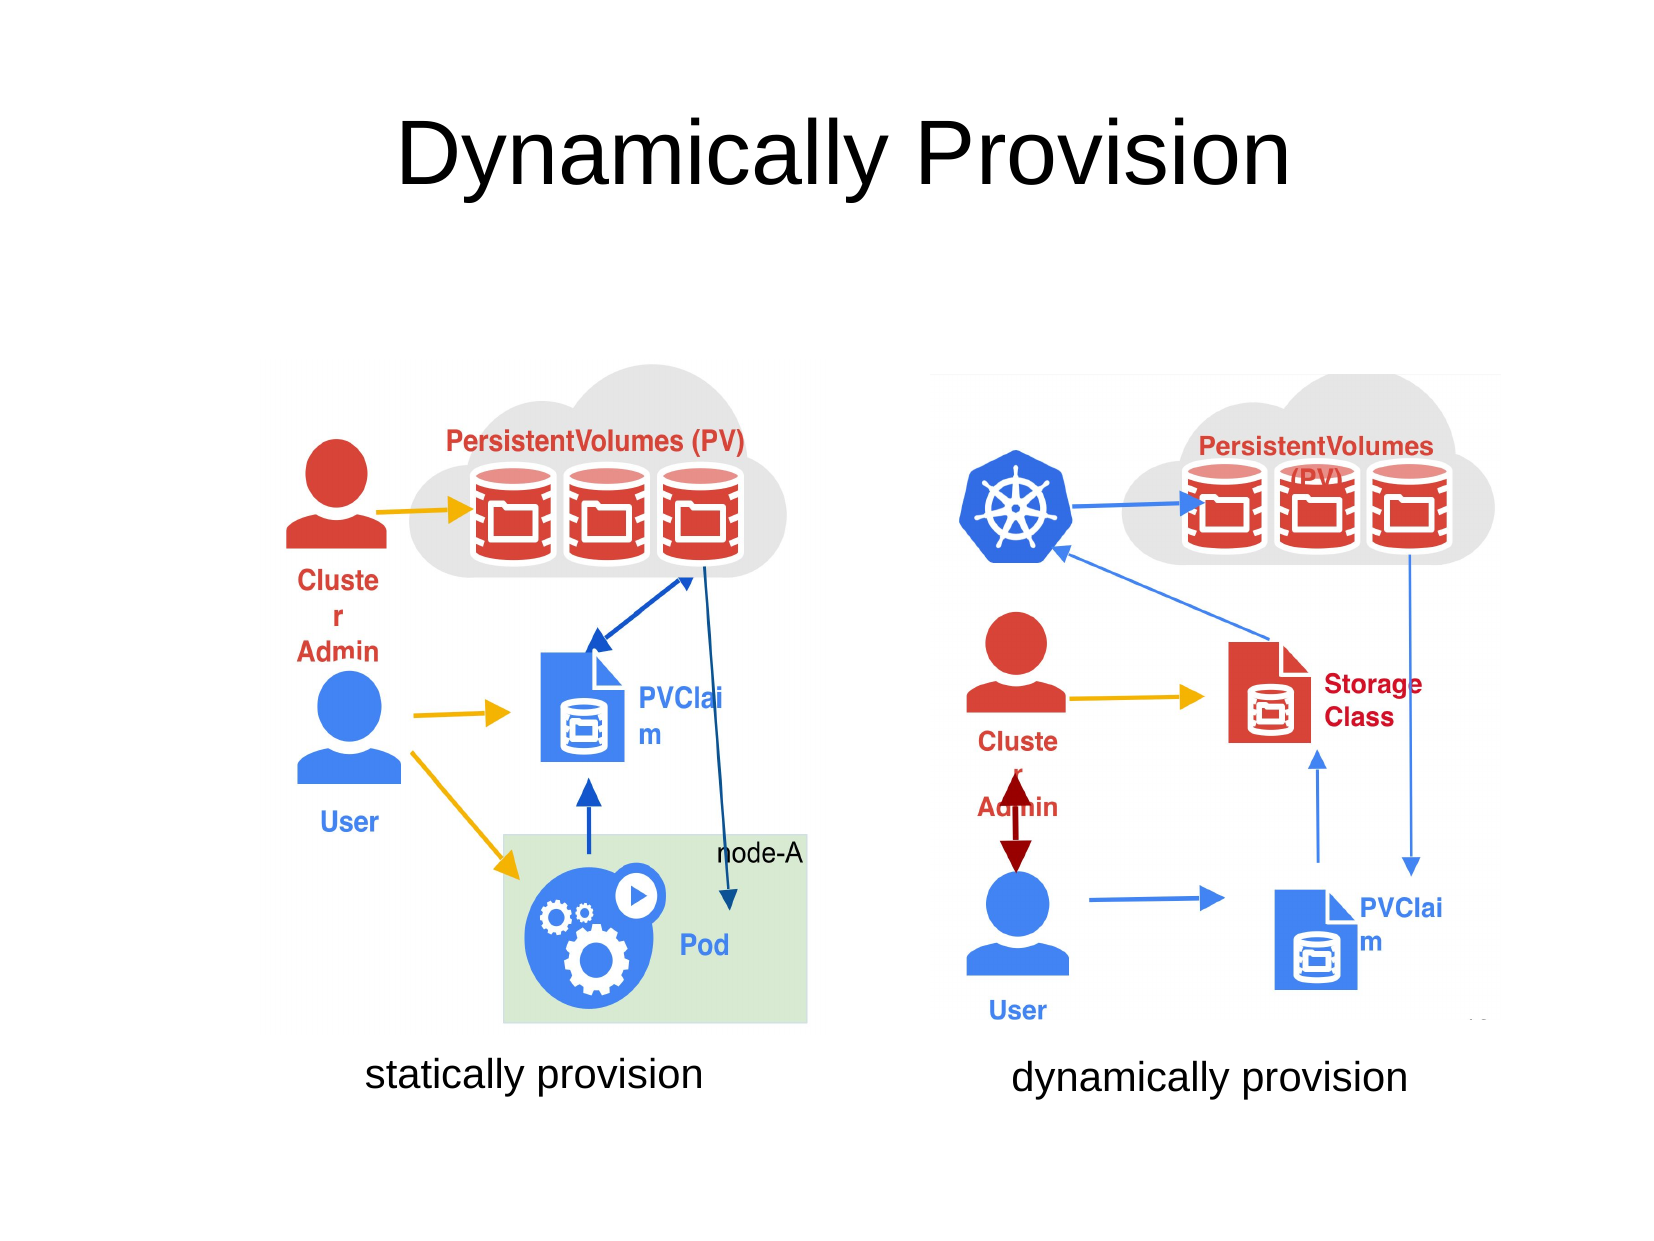

# Dynamically Provision
statically provision
dynamically provision